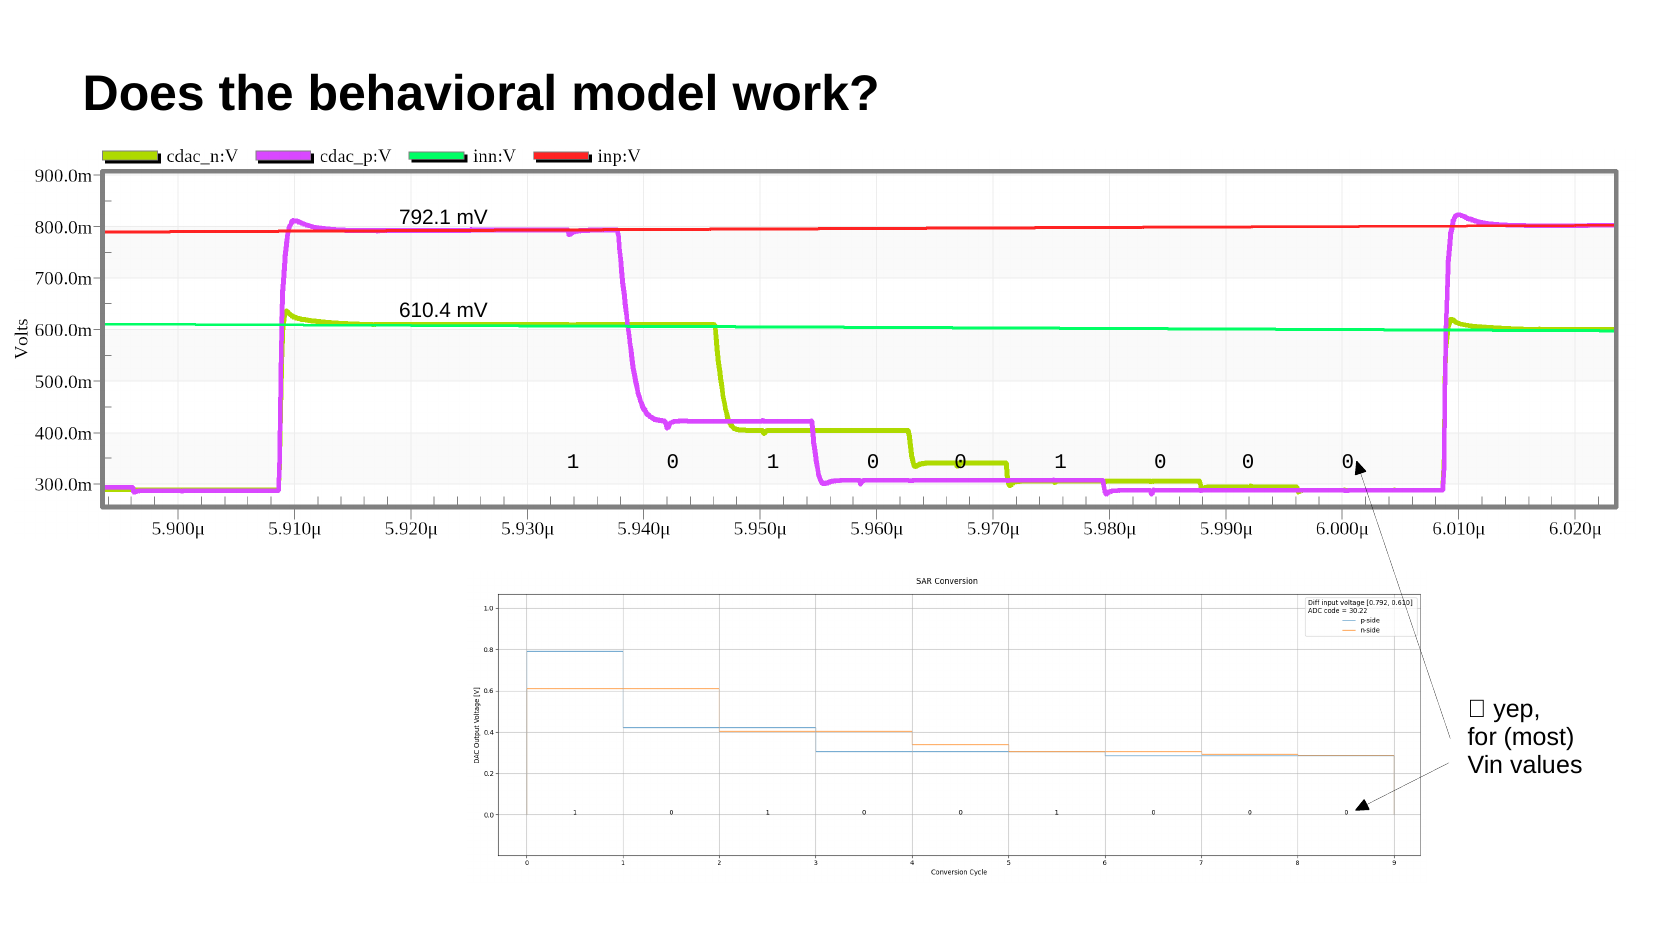

# Does the behavioral model work?
792.1 mV
610.4 mV
1 0 1 0 0 1 0 0 0
✅ yep,
for (most) Vin values